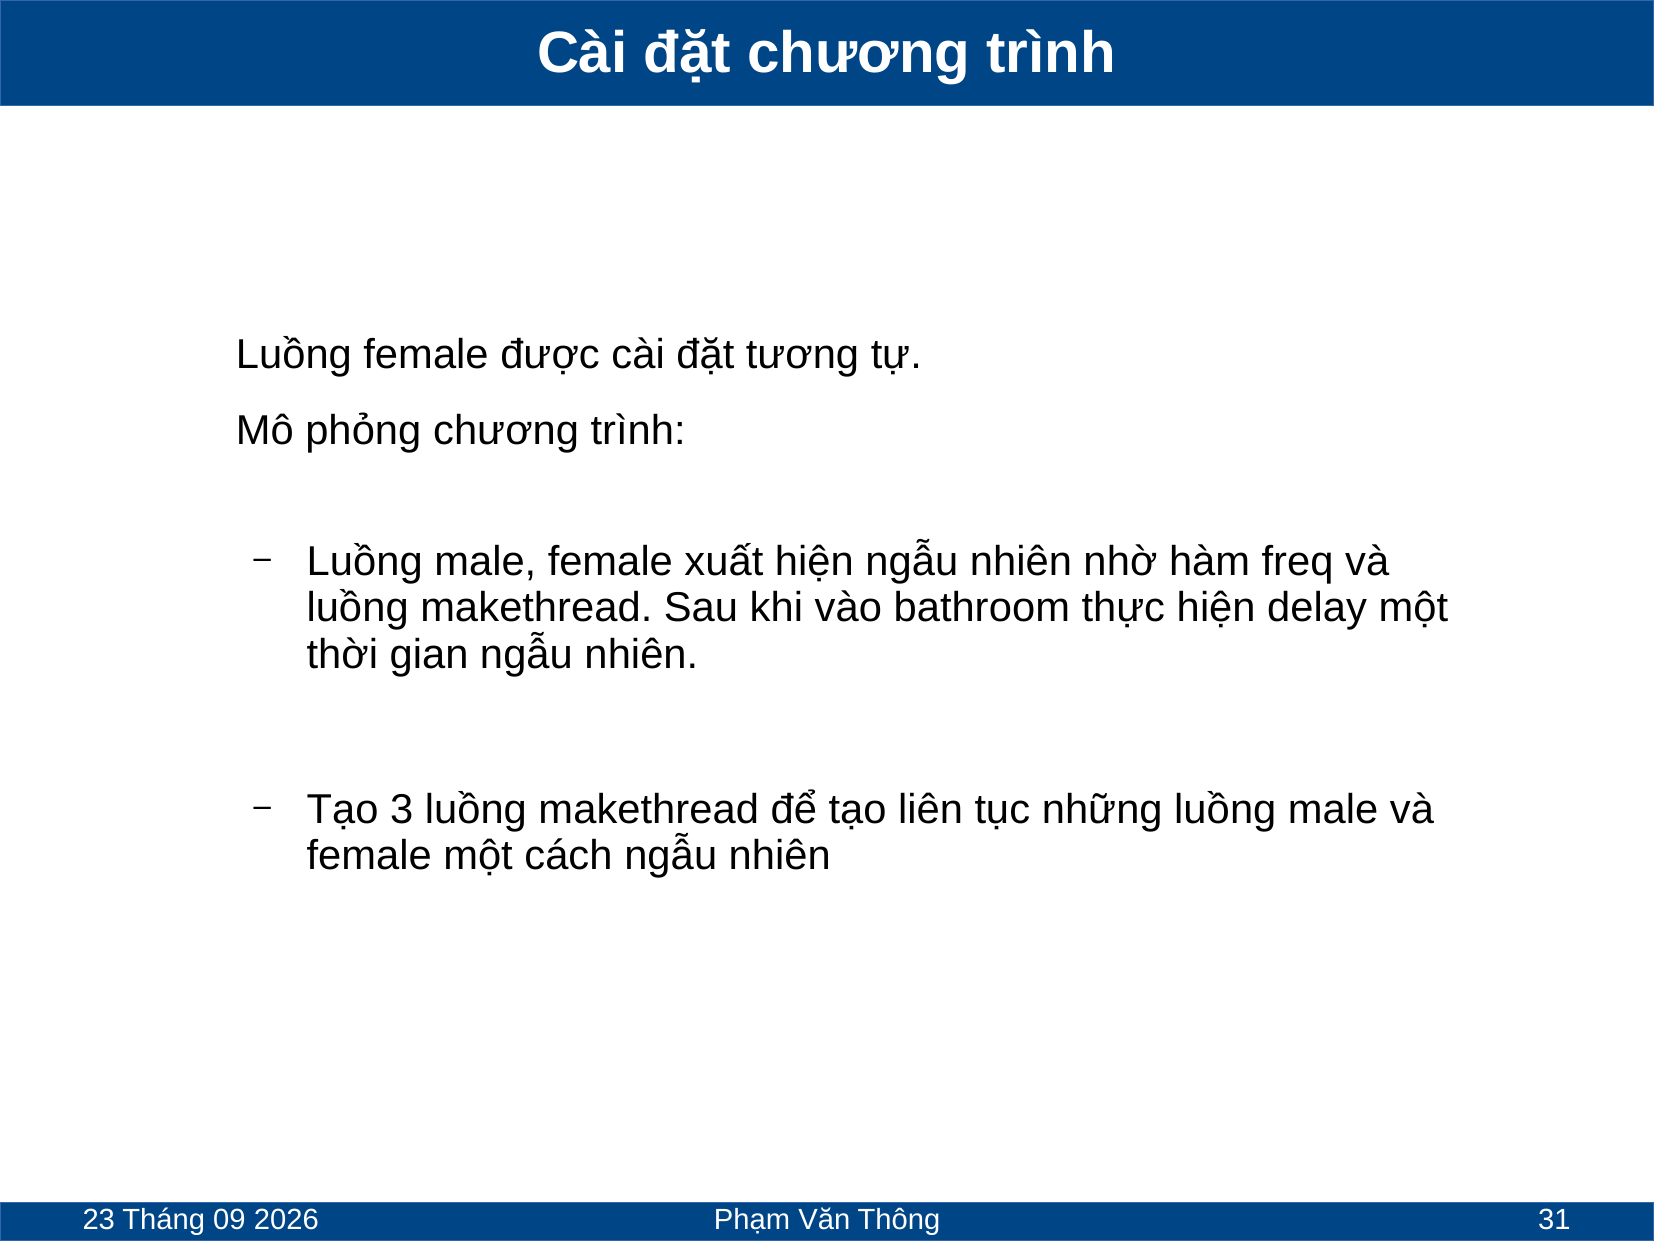

# Cài đặt chương trình
Luồng female được cài đặt tương tự.
Mô phỏng chương trình:
Luồng male, female xuất hiện ngẫu nhiên nhờ hàm freq và luồng makethread. Sau khi vào bathroom thực hiện delay một thời gian ngẫu nhiên.
Tạo 3 luồng makethread để tạo liên tục những luồng male và female một cách ngẫu nhiên
Phạm Văn Thông
31